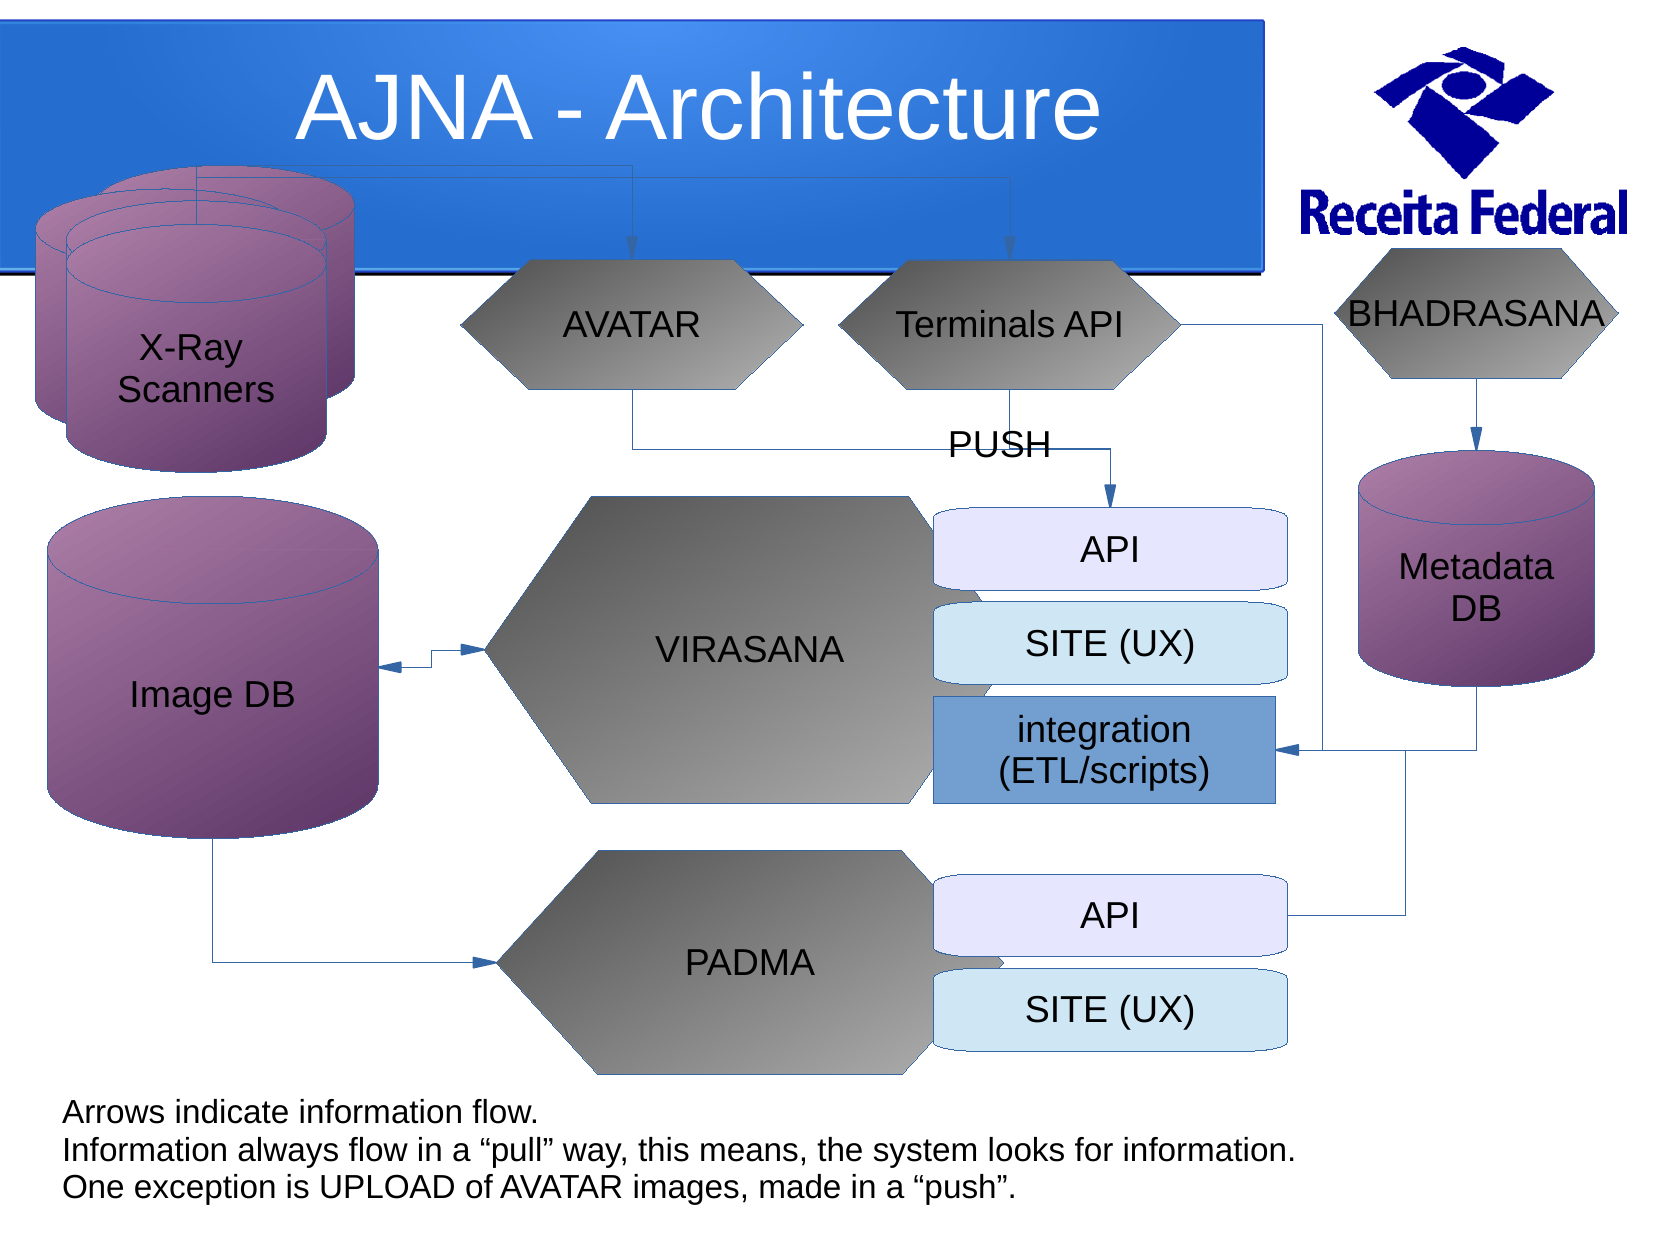

# AJNA - Architecture
X-Ray
Scanners
BHADRASANA
AVATAR
Terminals API
PUSH
Metadata
DB
Image DB
VIRASANA
API
SITE (UX)
integration
(ETL/scripts)
PADMA
API
SITE (UX)
Arrows indicate information flow.
Information always flow in a “pull” way, this means, the system looks for information.
One exception is UPLOAD of AVATAR images, made in a “push”.